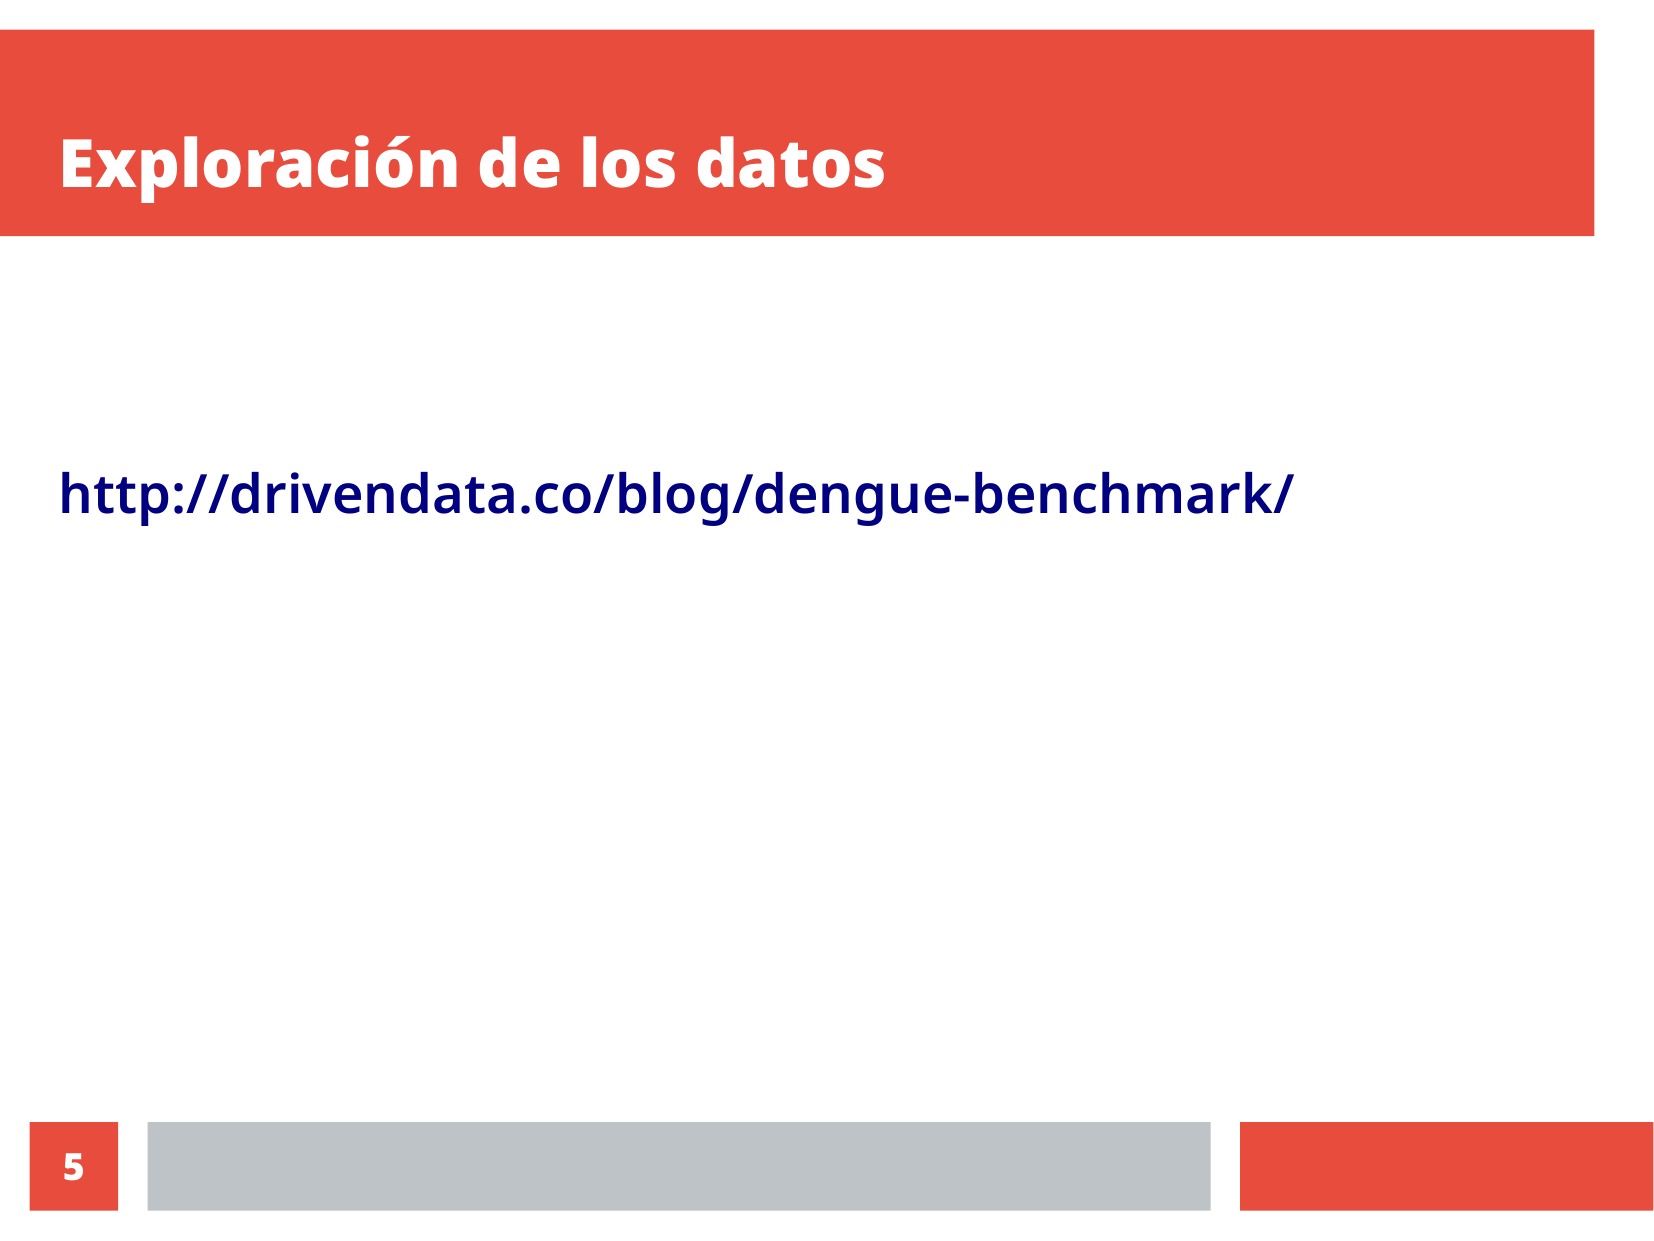

# Exploración de los datos
http://drivendata.co/blog/dengue-benchmark/
5